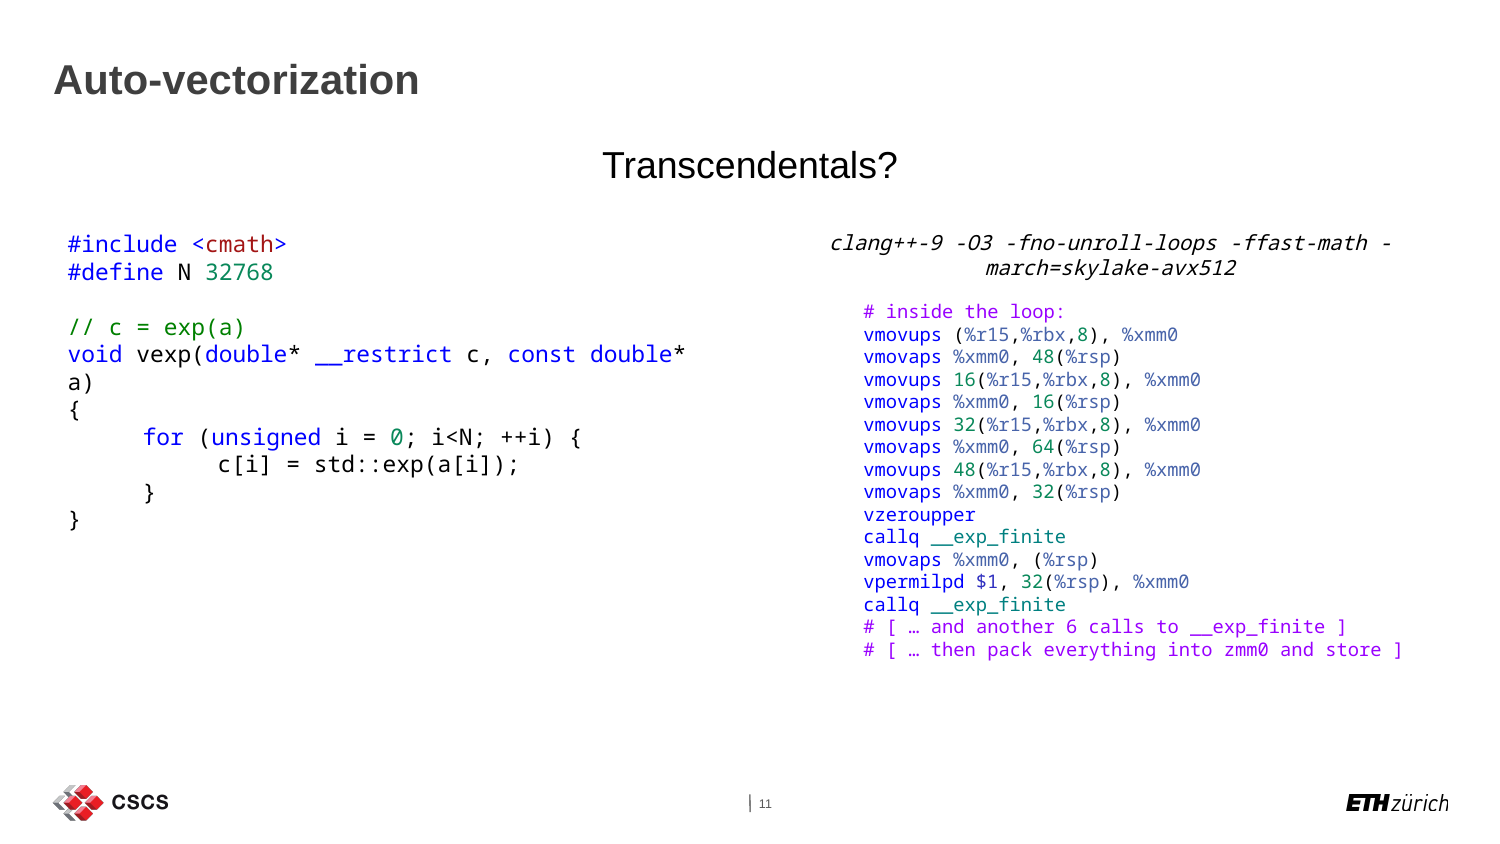

Auto-vectorization
# Transcendentals?
#include <cmath>
#define N 32768
// c = exp(a)
void vexp(double* __restrict c, const double* a)
{
for (unsigned i = 0; i<N; ++i) {
c[i] = std::exp(a[i]);
}
}
clang++-9 -O3 -fno-unroll-loops -ffast-math -march=skylake-avx512
# inside the loop:
vmovups (%r15,%rbx,8), %xmm0
vmovaps %xmm0, 48(%rsp)
vmovups 16(%r15,%rbx,8), %xmm0
vmovaps %xmm0, 16(%rsp)
vmovups 32(%r15,%rbx,8), %xmm0
vmovaps %xmm0, 64(%rsp)
vmovups 48(%r15,%rbx,8), %xmm0
vmovaps %xmm0, 32(%rsp)
vzeroupper
callq __exp_finite
vmovaps %xmm0, (%rsp)
vpermilpd $1, 32(%rsp), %xmm0
callq __exp_finite
# [ … and another 6 calls to __exp_finite ]
# [ … then pack everything into zmm0 and store ]